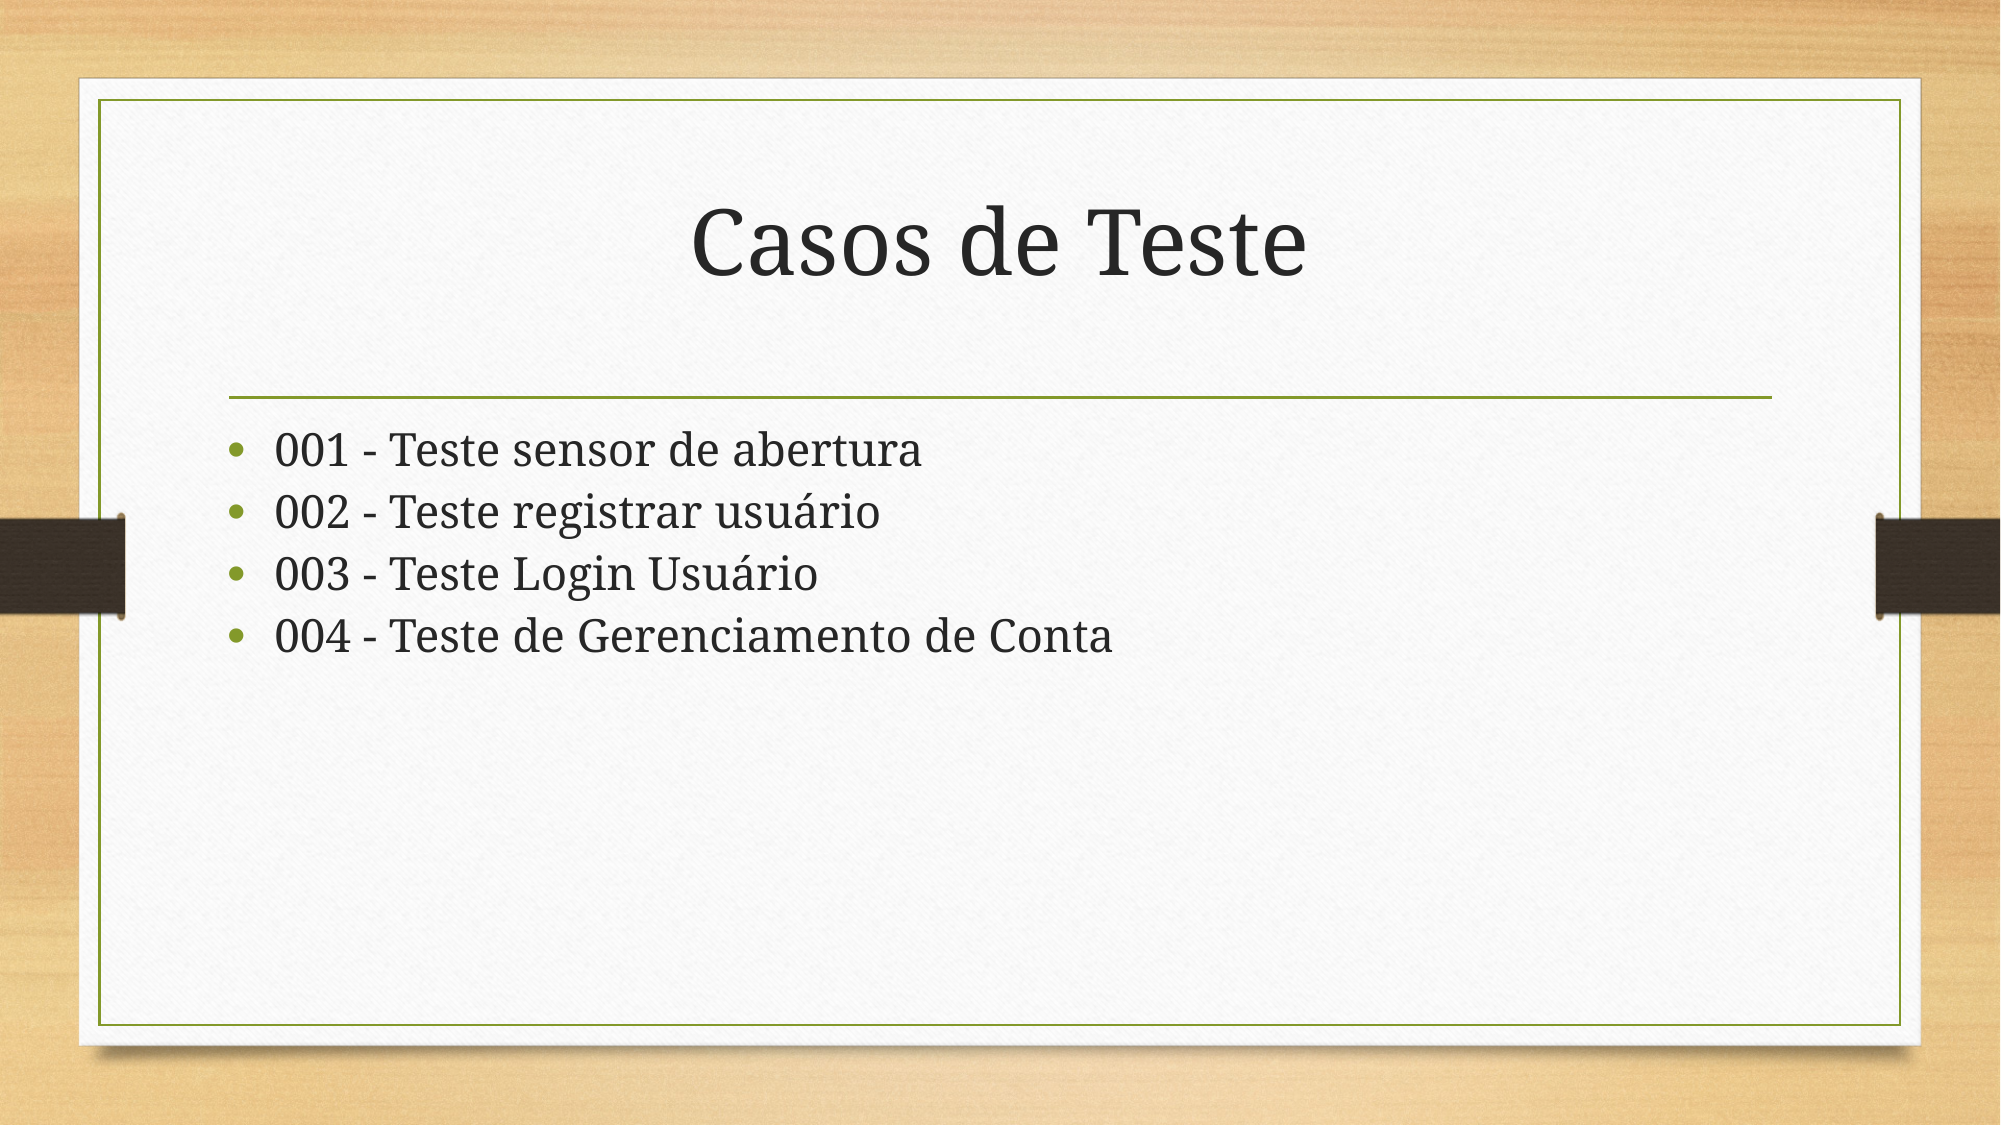

Casos de Teste
# 001 - Teste sensor de abertura
002 - Teste registrar usuário
003 - Teste Login Usuário
004 - Teste de Gerenciamento de Conta